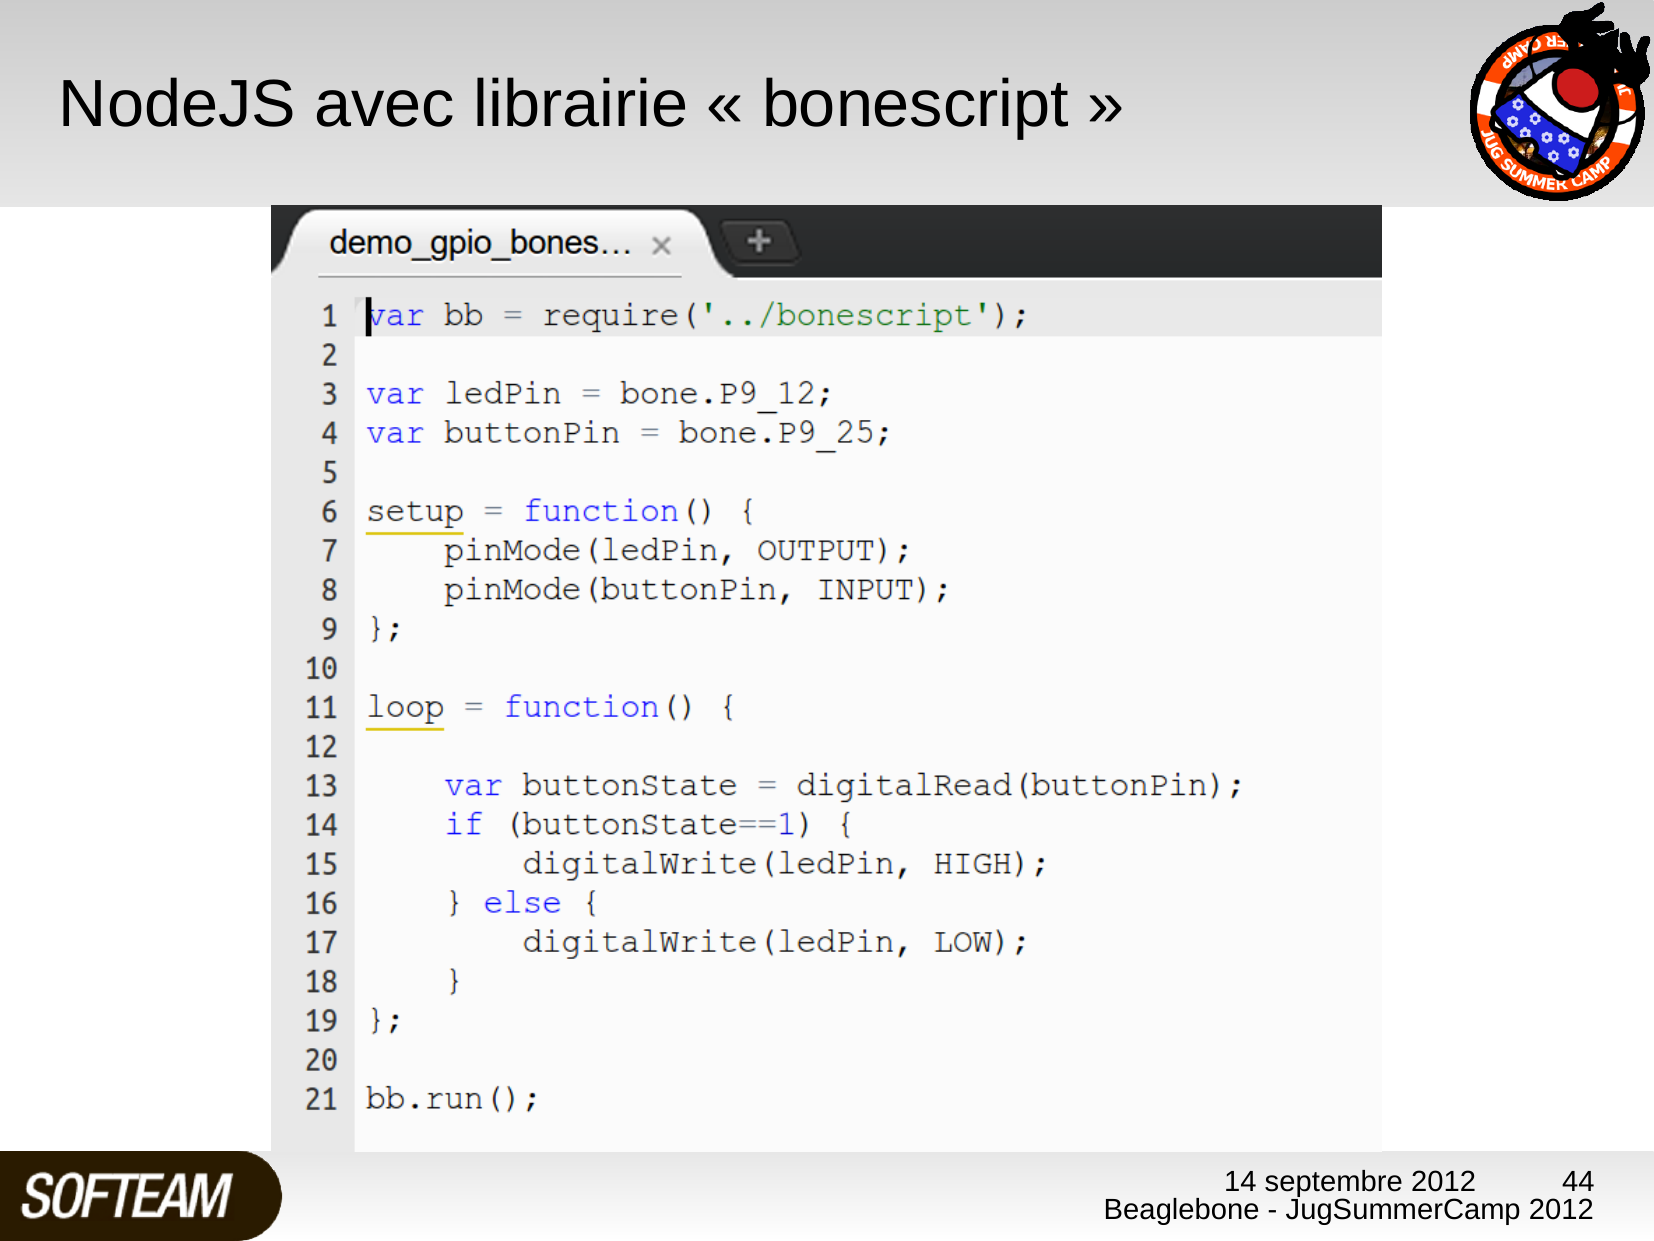

# NodeJS avec librairie « bonescript »
14 septembre 2012
44
Beaglebone - JugSummerCamp 2012